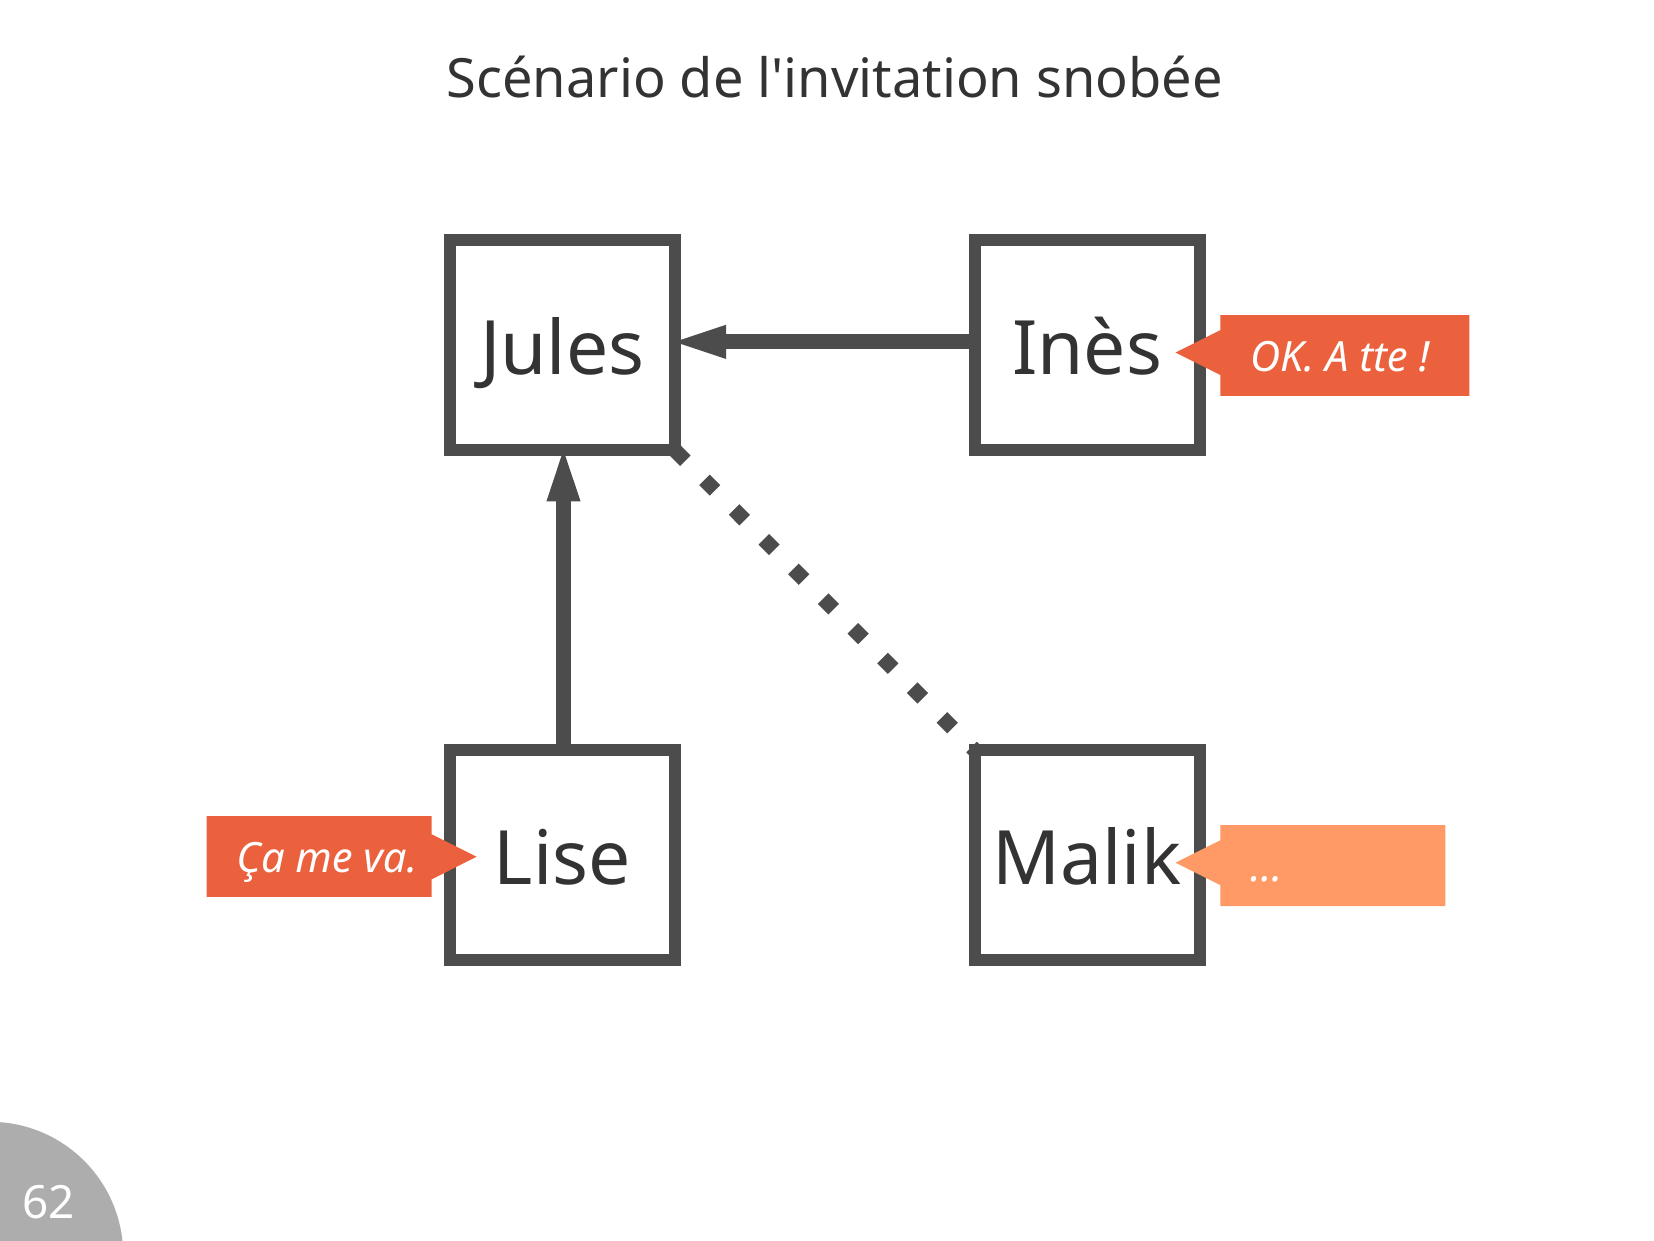

Scénario de l'invitation snobée
Jules
Inès
OK. A tte !
Lise
Malik
Ça me va.
...
62